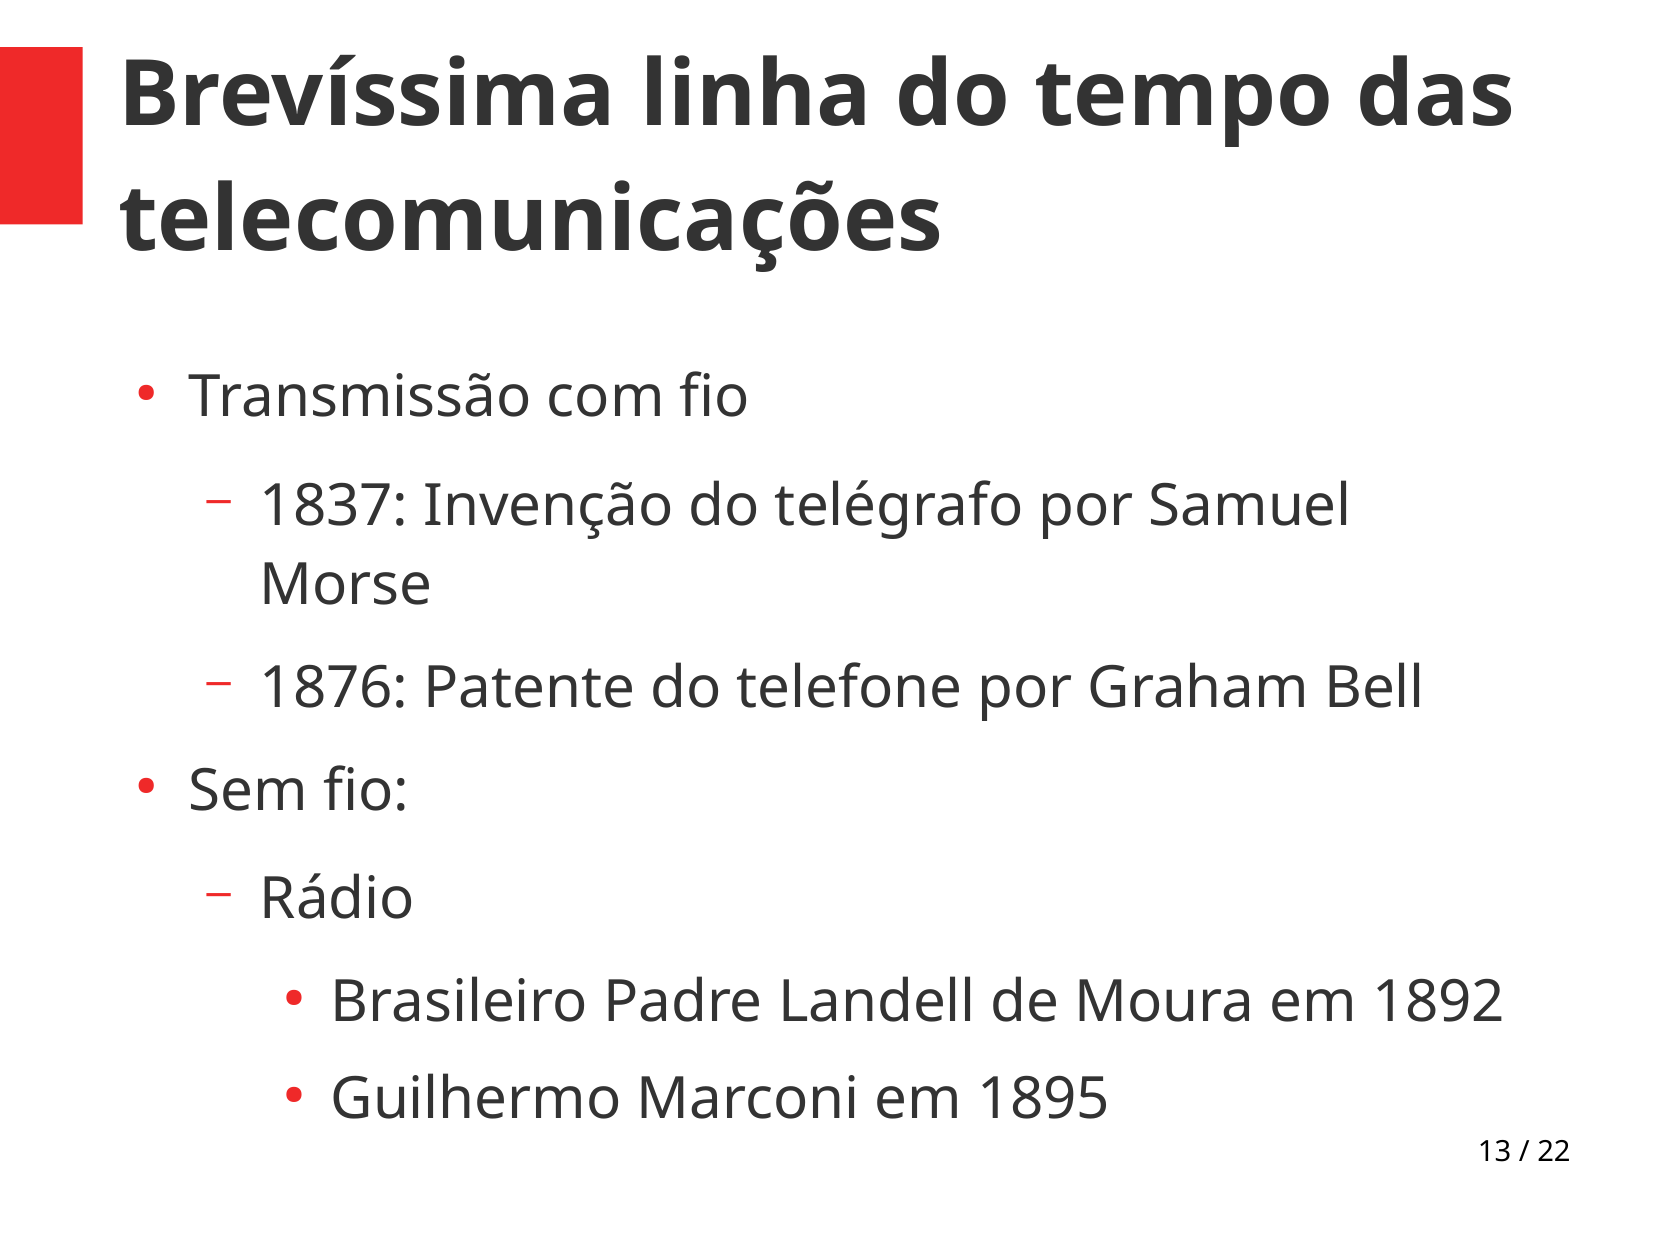

# Brevíssima linha do tempo das telecomunicações
Transmissão com fio
1837: Invenção do telégrafo por Samuel Morse
1876: Patente do telefone por Graham Bell
Sem fio:
Rádio
Brasileiro Padre Landell de Moura em 1892
Guilhermo Marconi em 1895
13